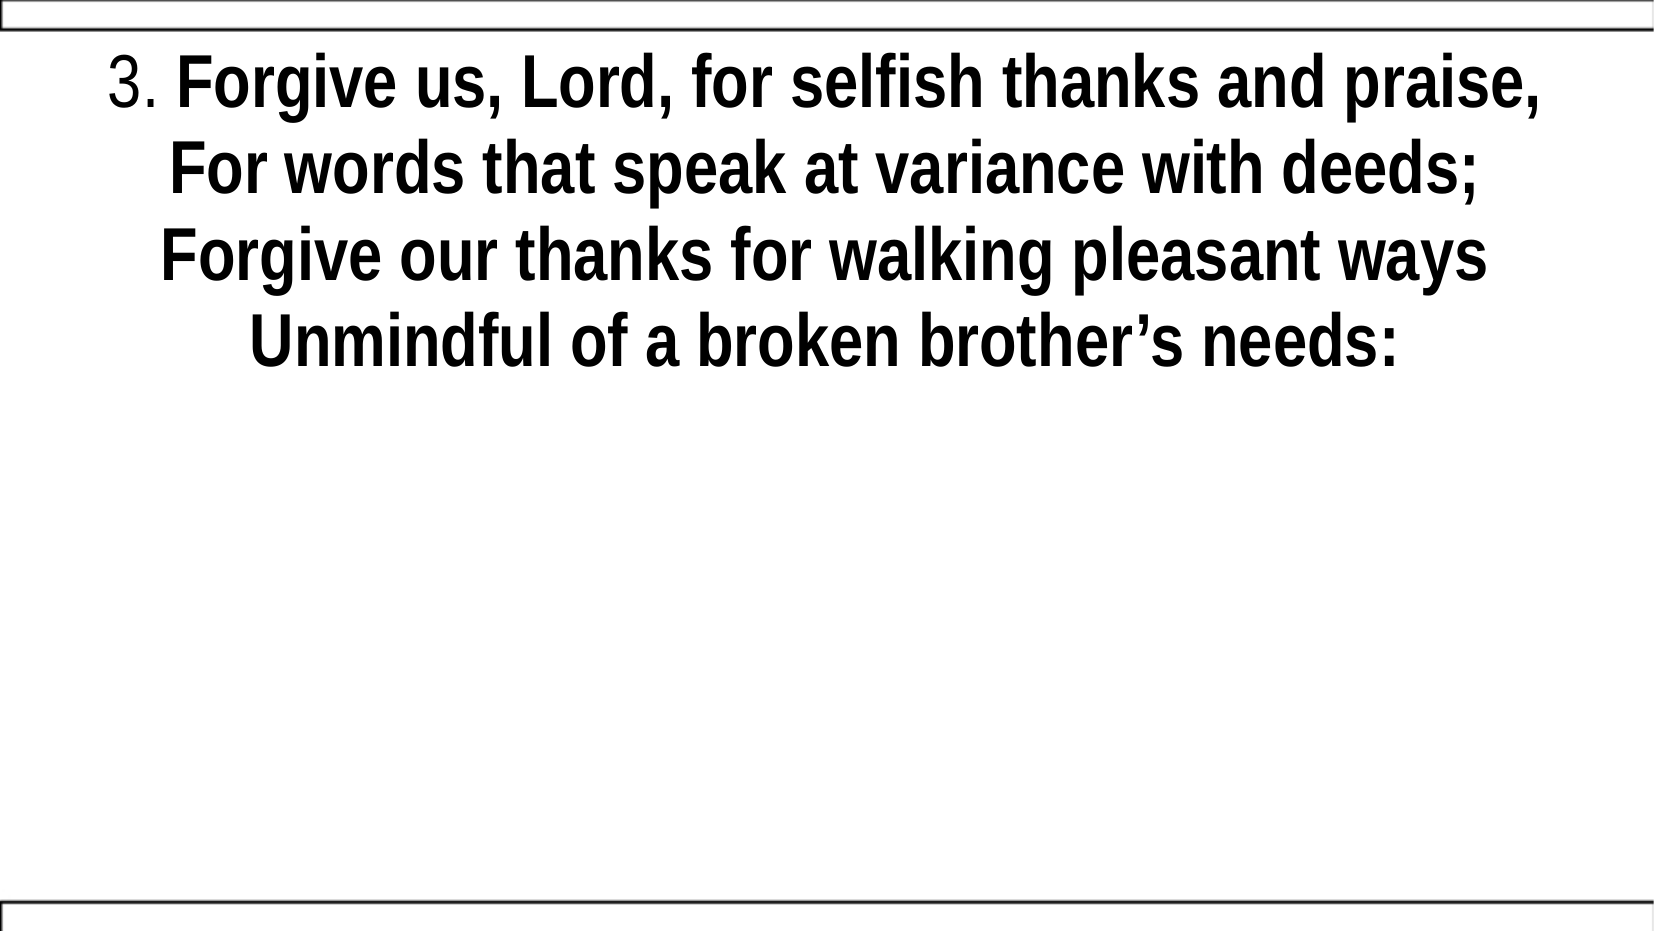

3. Forgive us, Lord, for selfish thanks and praise,
For words that speak at variance with deeds;
Forgive our thanks for walking pleasant ways
Unmindful of a broken brother’s needs: